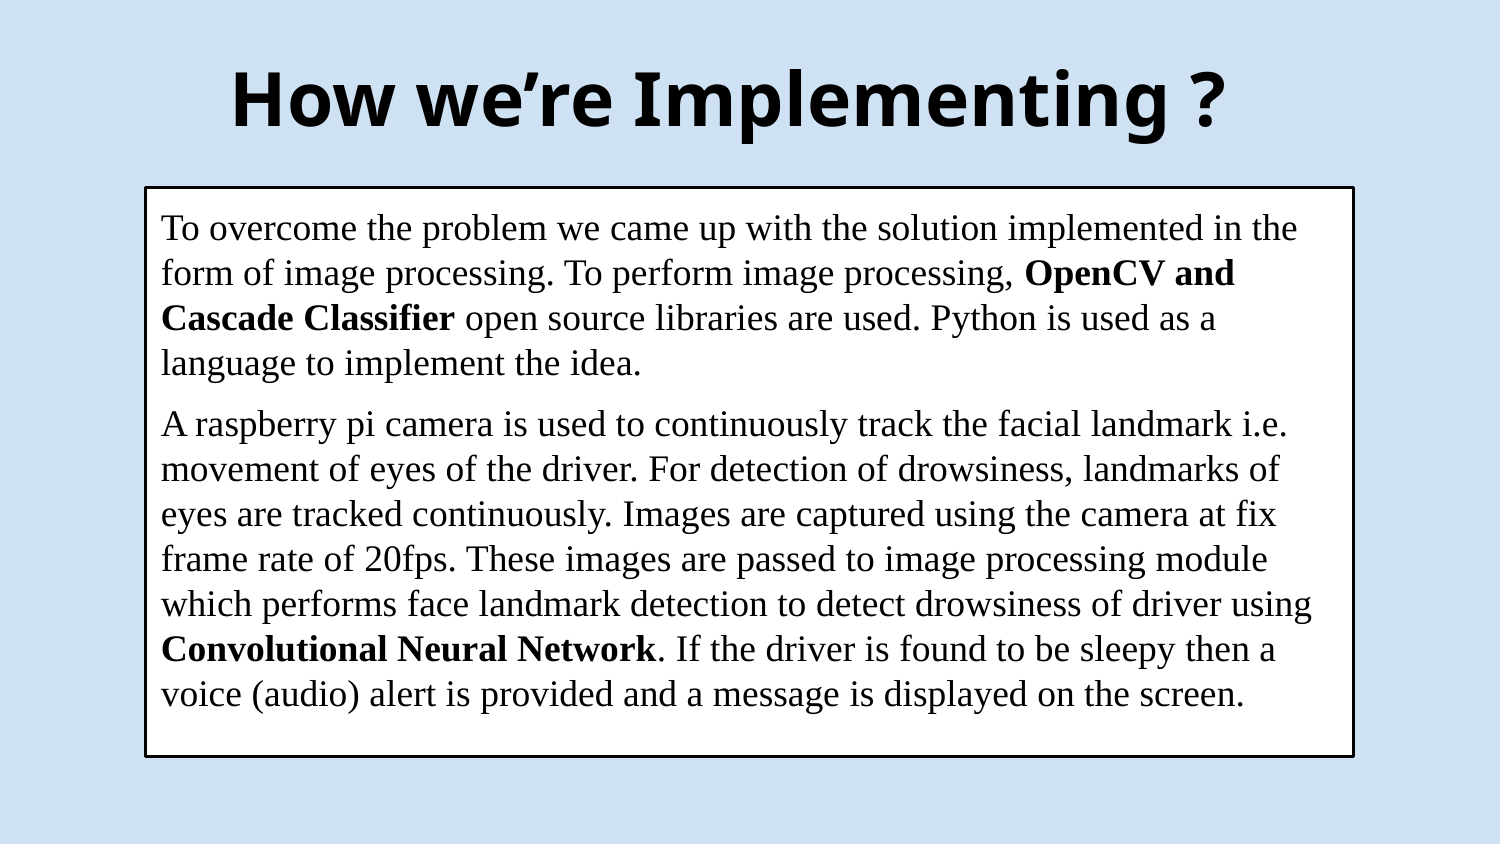

How we’re Implementing ?
To overcome the problem we came up with the solution implemented in the form of image processing. To perform image processing, OpenCV and Cascade Classifier open source libraries are used. Python is used as a language to implement the idea.
A raspberry pi camera is used to continuously track the facial landmark i.e. movement of eyes of the driver. For detection of drowsiness, landmarks of eyes are tracked continuously. Images are captured using the camera at fix frame rate of 20fps. These images are passed to image processing module which performs face landmark detection to detect drowsiness of driver using Convolutional Neural Network. If the driver is found to be sleepy then a voice (audio) alert is provided and a message is displayed on the screen.